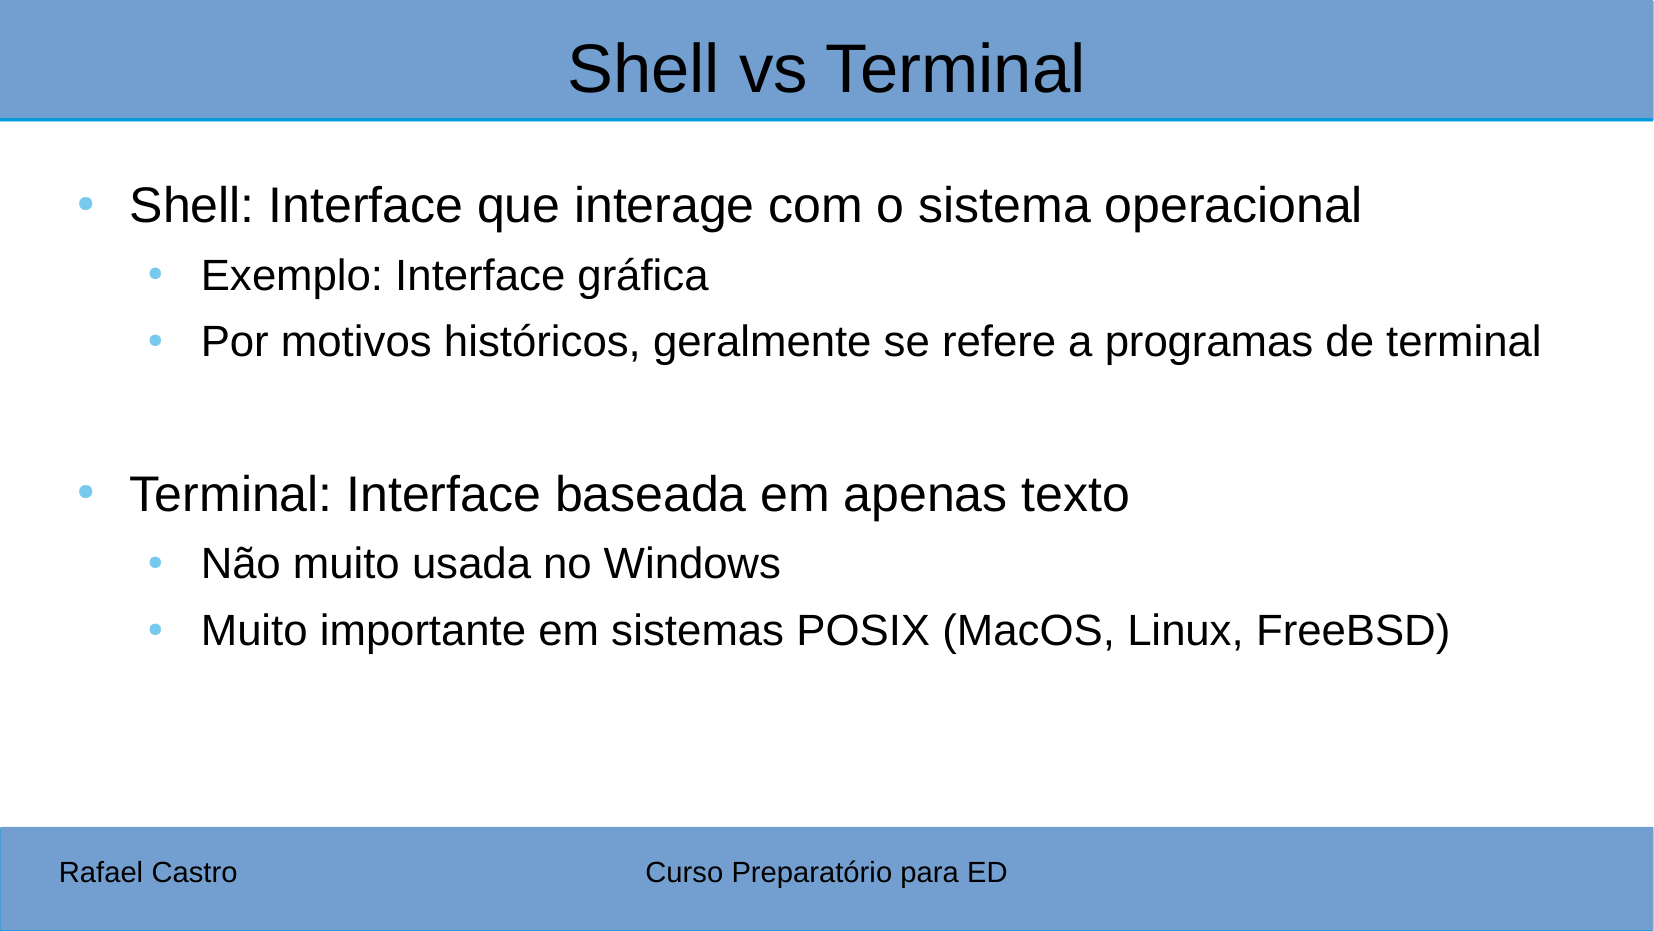

# Shell vs Terminal
Shell: Interface que interage com o sistema operacional
Exemplo: Interface gráfica
Por motivos históricos, geralmente se refere a programas de terminal
Terminal: Interface baseada em apenas texto
Não muito usada no Windows
Muito importante em sistemas POSIX (MacOS, Linux, FreeBSD)
Curso Preparatório para ED